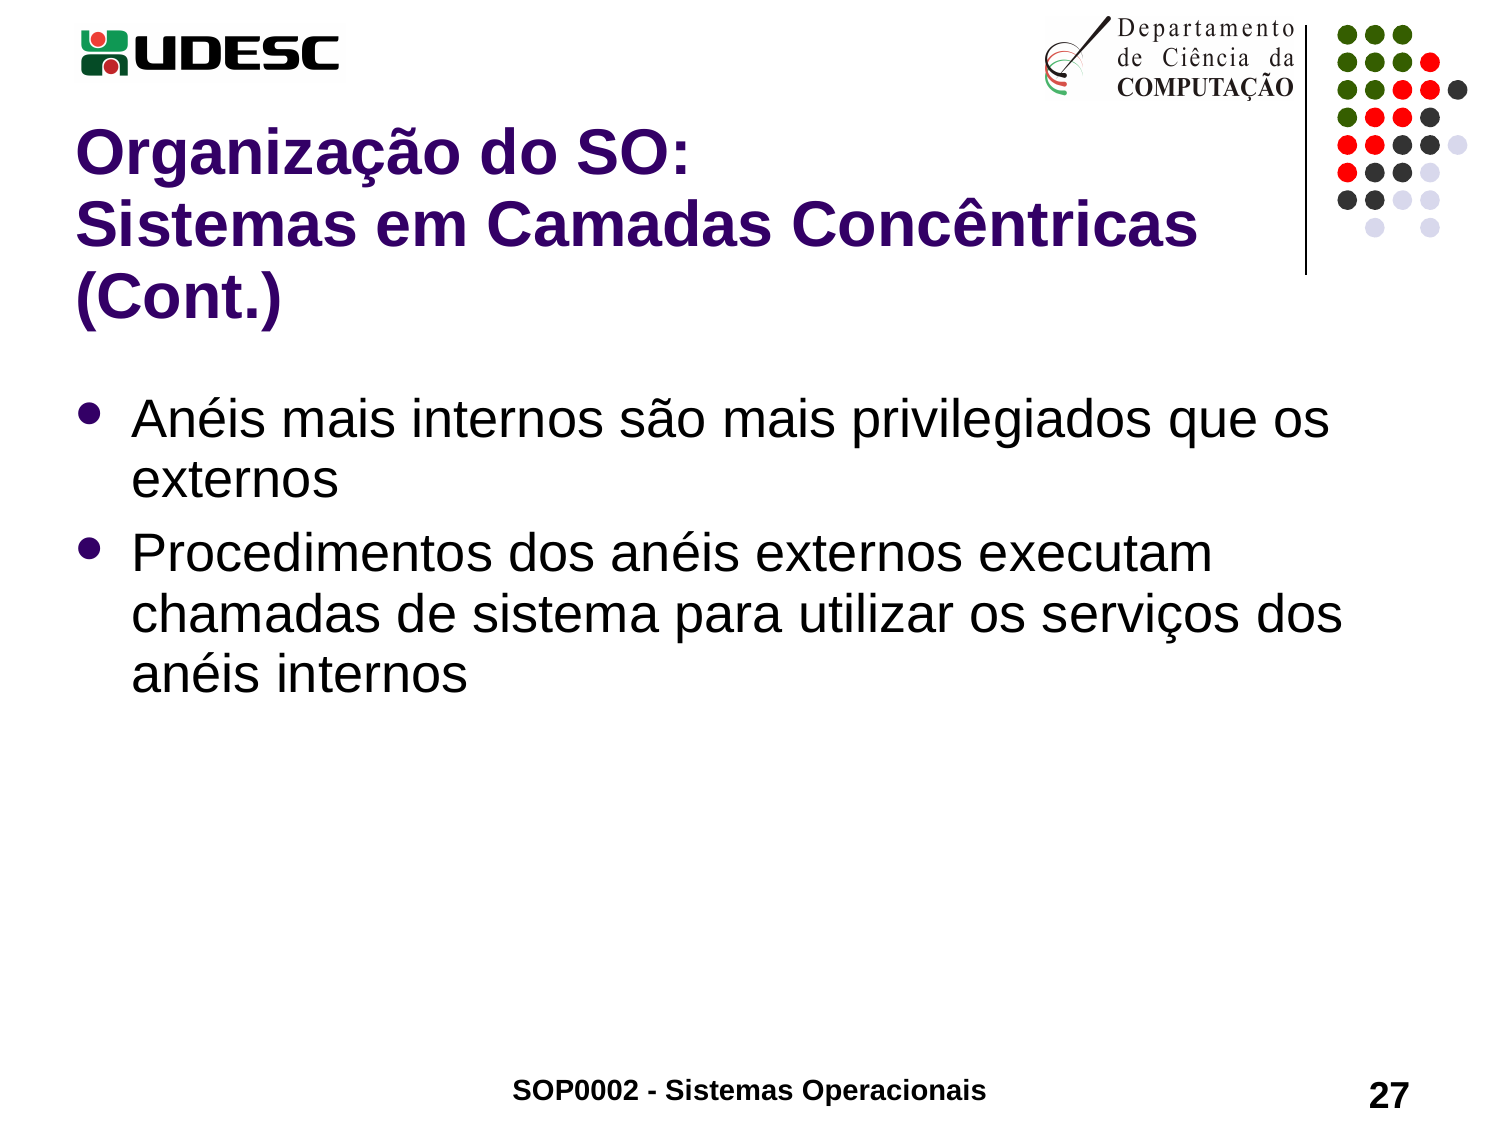

# Organização do SO: Sistemas em Camadas Concêntricas (Cont.)
Anéis mais internos são mais privilegiados que os externos
Procedimentos dos anéis externos executam chamadas de sistema para utilizar os serviços dos anéis internos
27